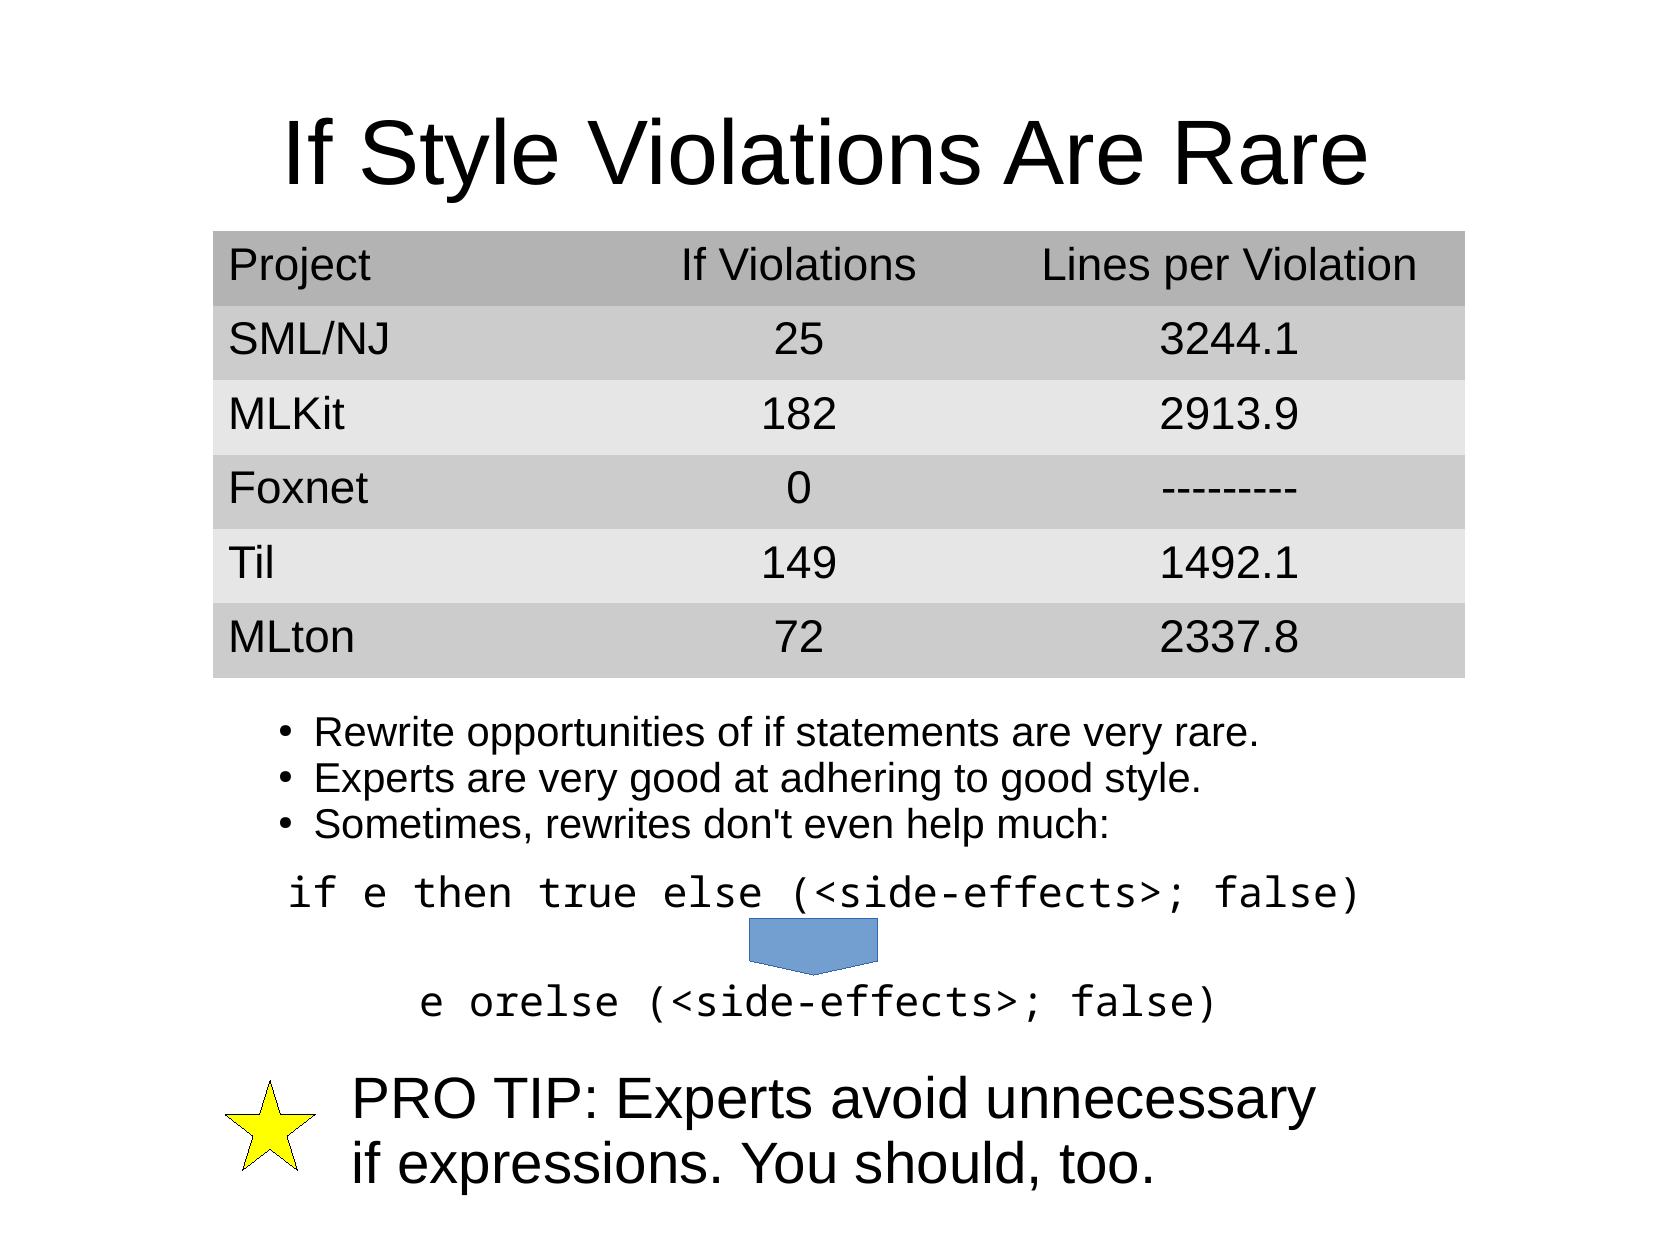

# If Style Violations Are Rare
| Project | If Violations | Lines per Violation |
| --- | --- | --- |
| SML/NJ | 25 | 3244.1 |
| MLKit | 182 | 2913.9 |
| Foxnet | 0 | --------- |
| Til | 149 | 1492.1 |
| MLton | 72 | 2337.8 |
Rewrite opportunities of if statements are very rare.
Experts are very good at adhering to good style.
Sometimes, rewrites don't even help much:
if e then true else (<side-effects>; false)
e orelse (<side-effects>; false)
PRO TIP: Experts avoid unnecessary if expressions. You should, too.